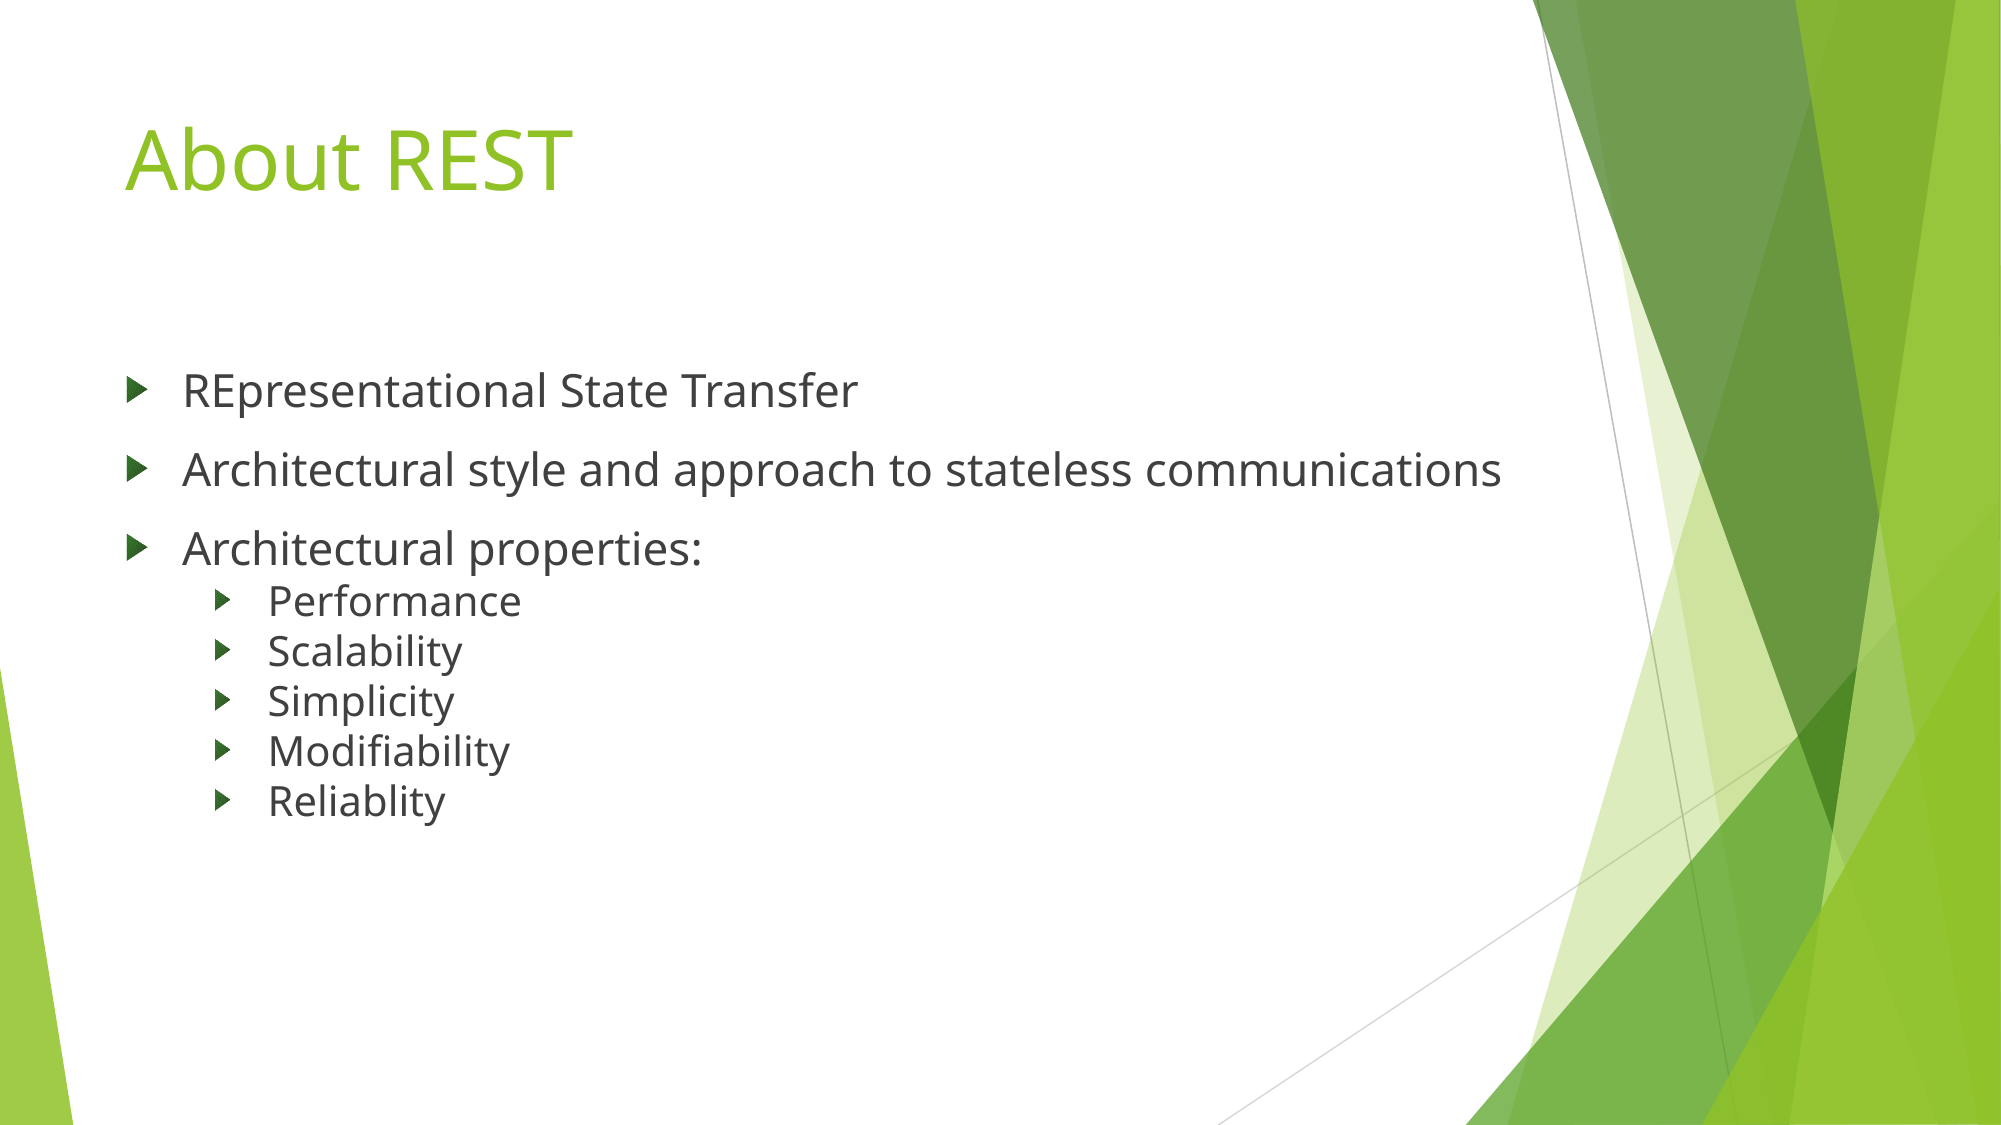

# About REST
REpresentational State Transfer
Architectural style and approach to stateless communications
Architectural properties:
Performance
Scalability
Simplicity
Modifiability
Reliablity